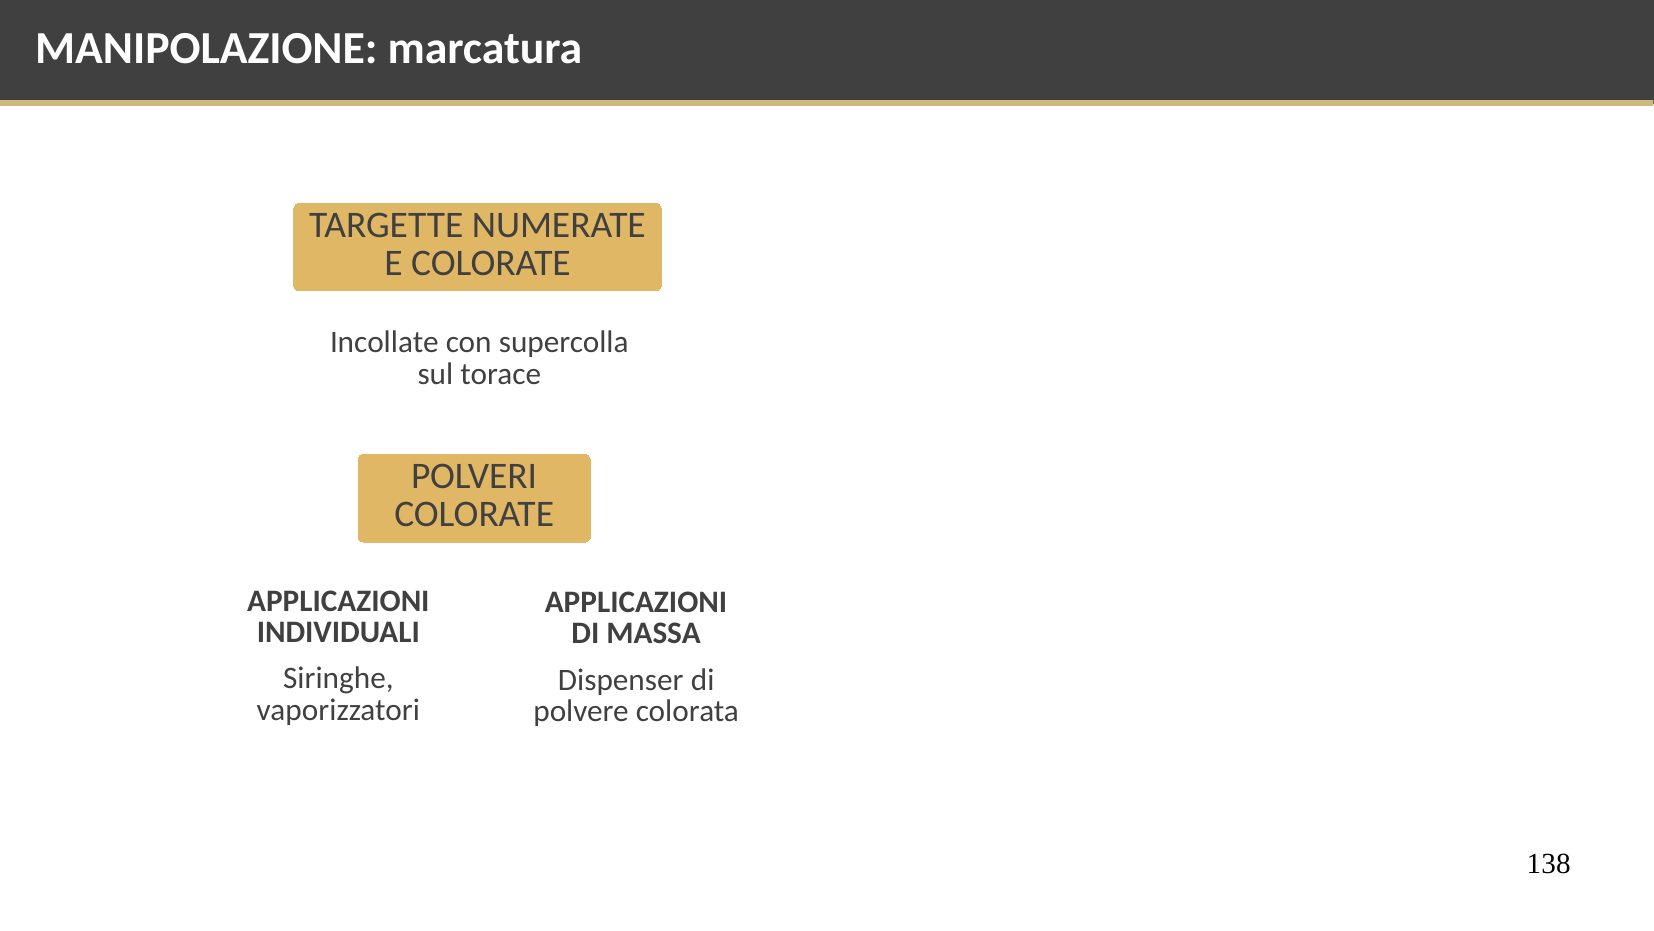

MANIPOLAZIONE: marcatura
TARGETTE NUMERATE
E COLORATE
Incollate con supercolla sul torace
POLVERI
COLORATE
APPLICAZIONI
INDIVIDUALI
Siringhe, vaporizzatori
APPLICAZIONI
DI MASSA
Dispenser di polvere colorata
138